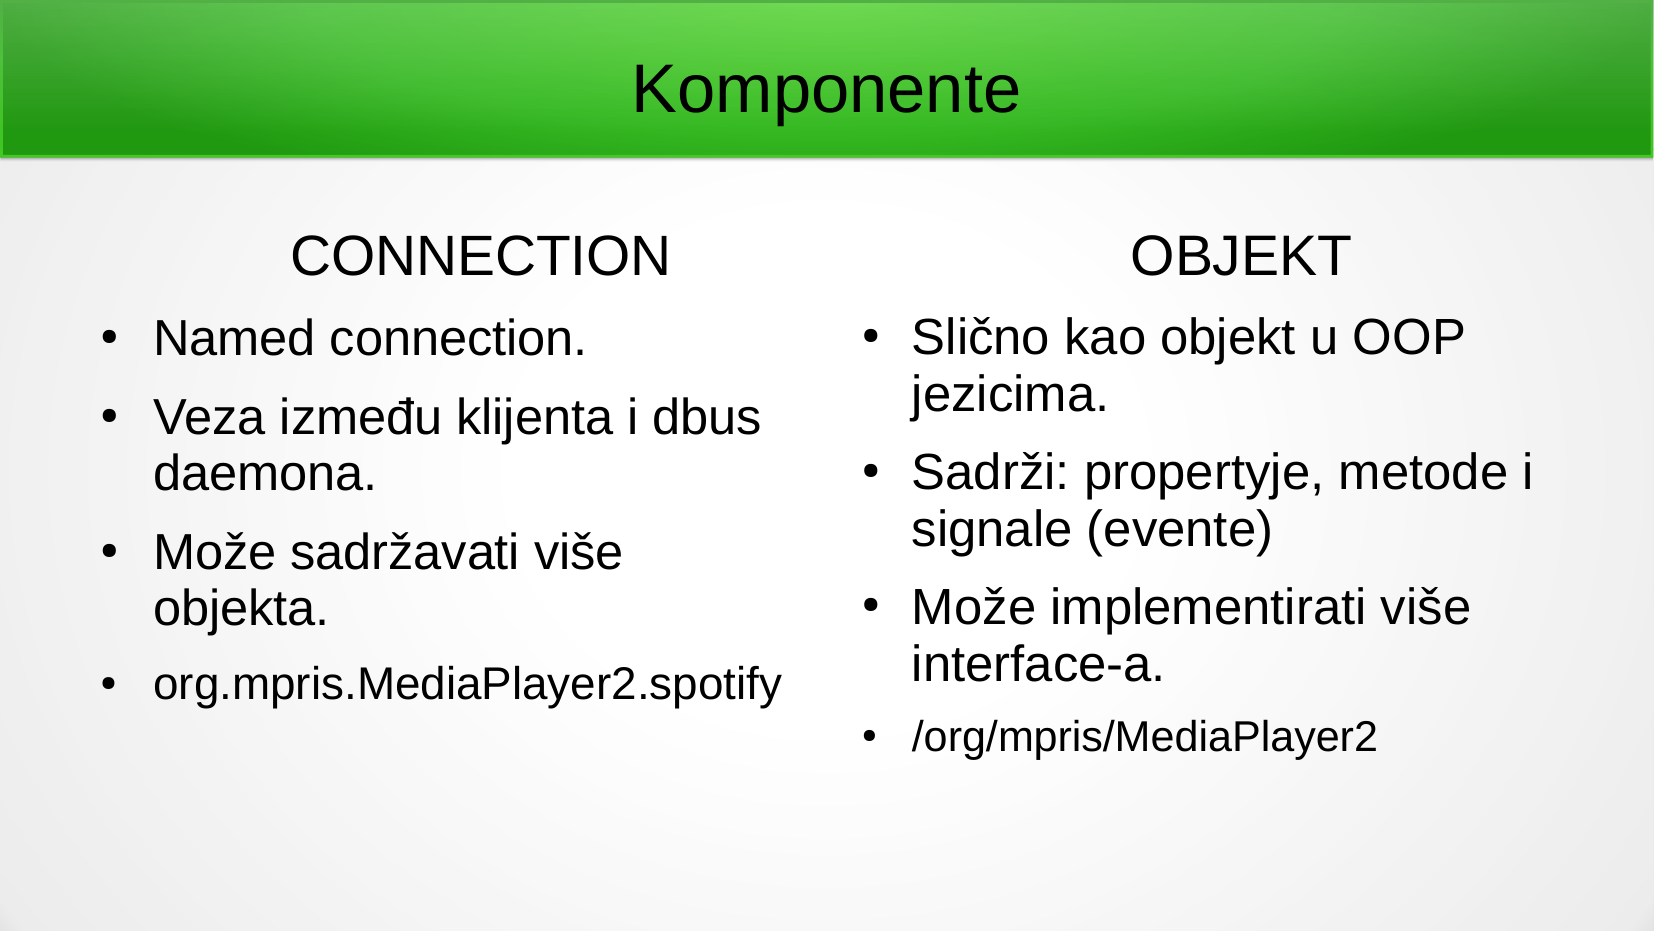

# Komponente
CONNECTION
Named connection.
Veza između klijenta i dbus daemona.
Može sadržavati više objekta.
org.mpris.MediaPlayer2.spotify
OBJEKT
Slično kao objekt u OOP jezicima.
Sadrži: propertyje, metode i signale (evente)
Može implementirati više interface-a.
/org/mpris/MediaPlayer2